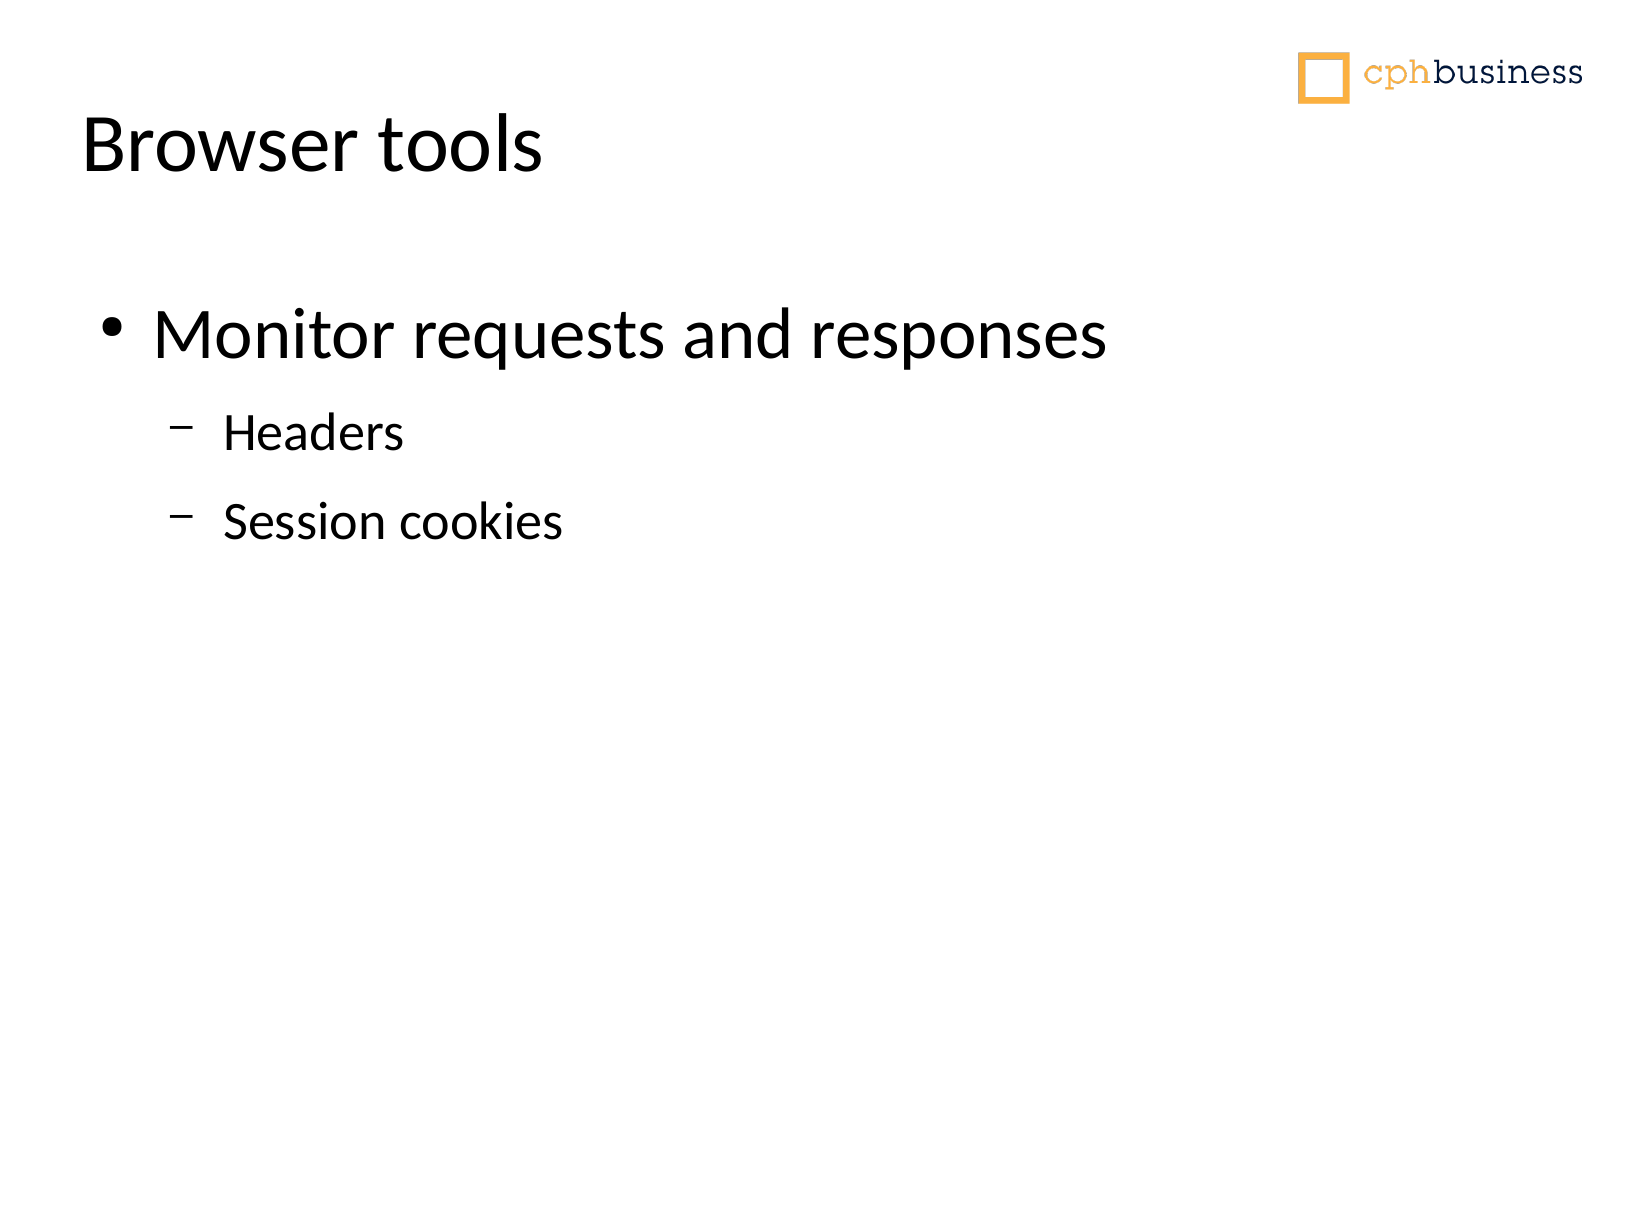

Browser tools
# Monitor requests and responses
Headers
Session cookies